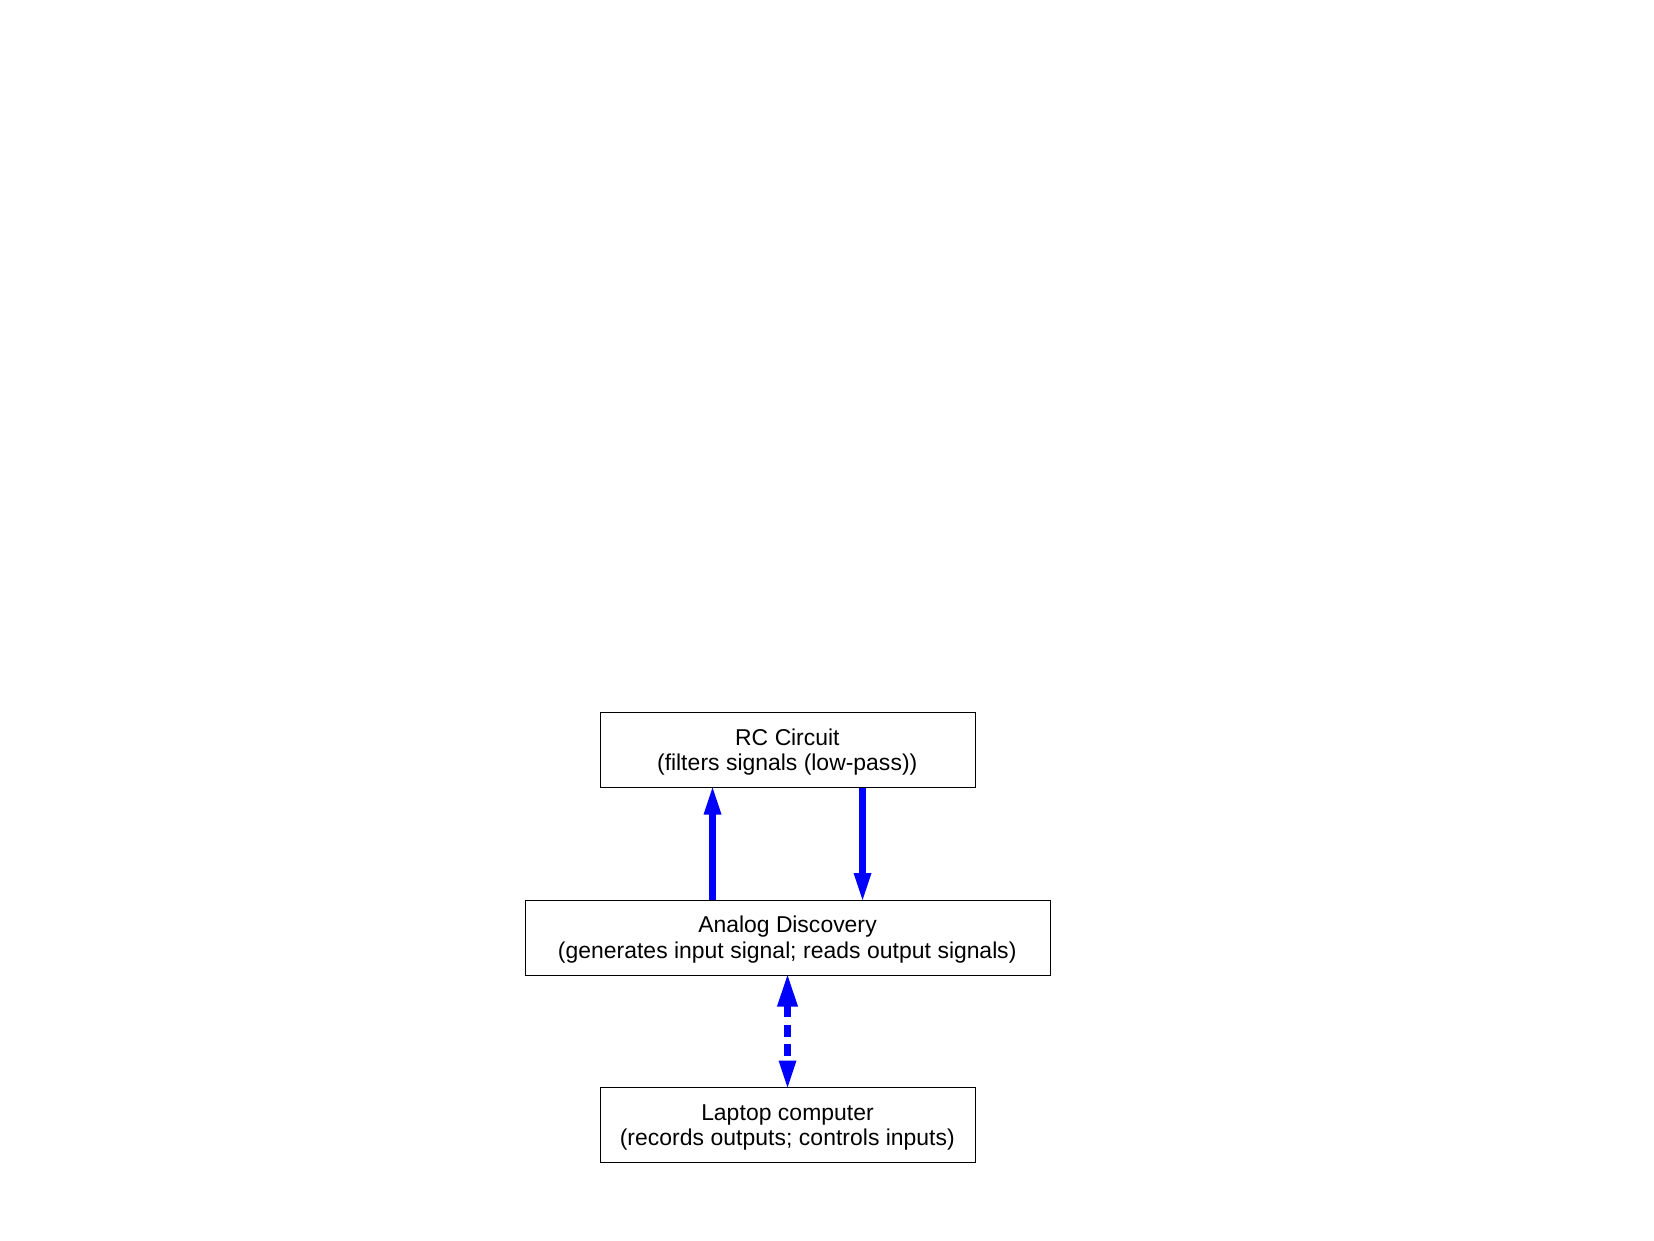

RC Circuit
(filters signals (low-pass))
Analog Discovery
(generates input signal; reads output signals)
Laptop computer
(records outputs; controls inputs)